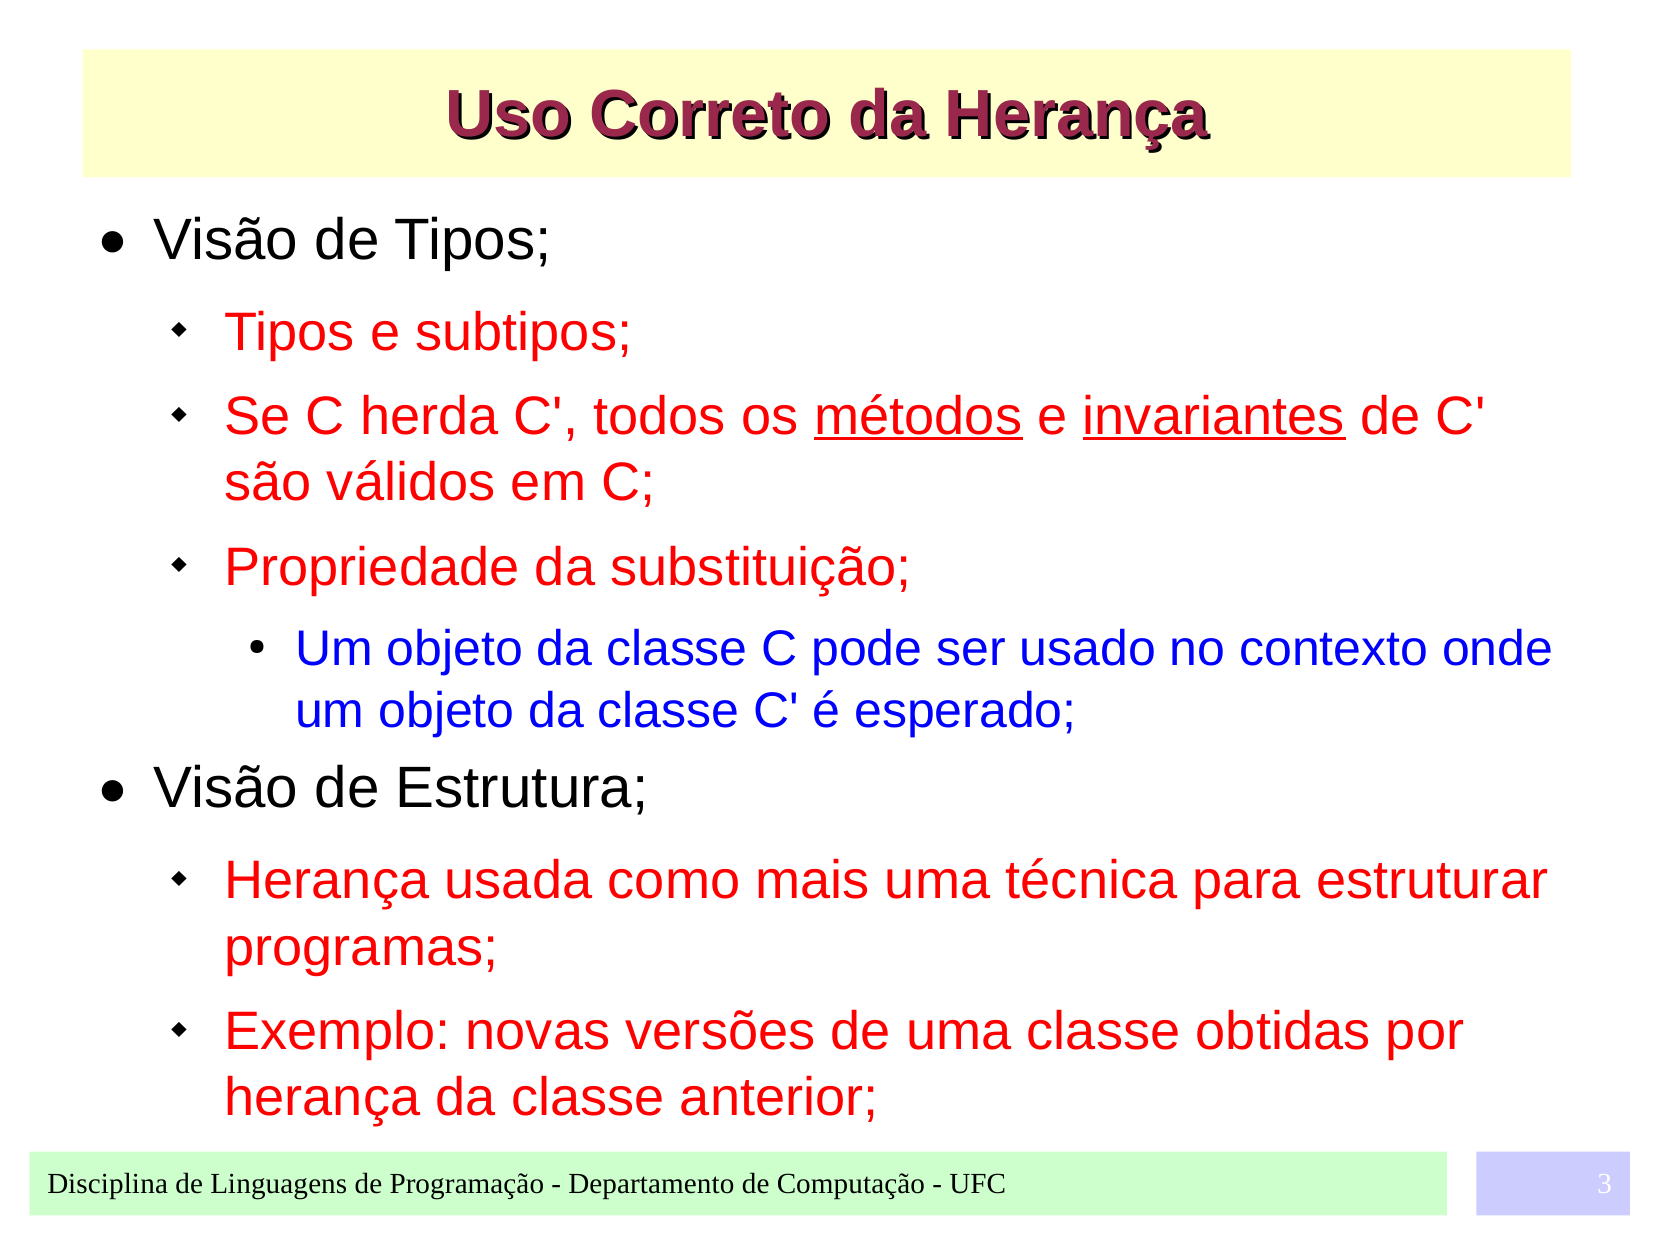

# Uso Correto da Herança
Visão de Tipos;
Tipos e subtipos;
Se C herda C', todos os métodos e invariantes de C' são válidos em C;
Propriedade da substituição;
Um objeto da classe C pode ser usado no contexto onde um objeto da classe C' é esperado;
Visão de Estrutura;
Herança usada como mais uma técnica para estruturar programas;
Exemplo: novas versões de uma classe obtidas por herança da classe anterior;
Disciplina de Linguagens de Programação - Departamento de Computação - UFC
3